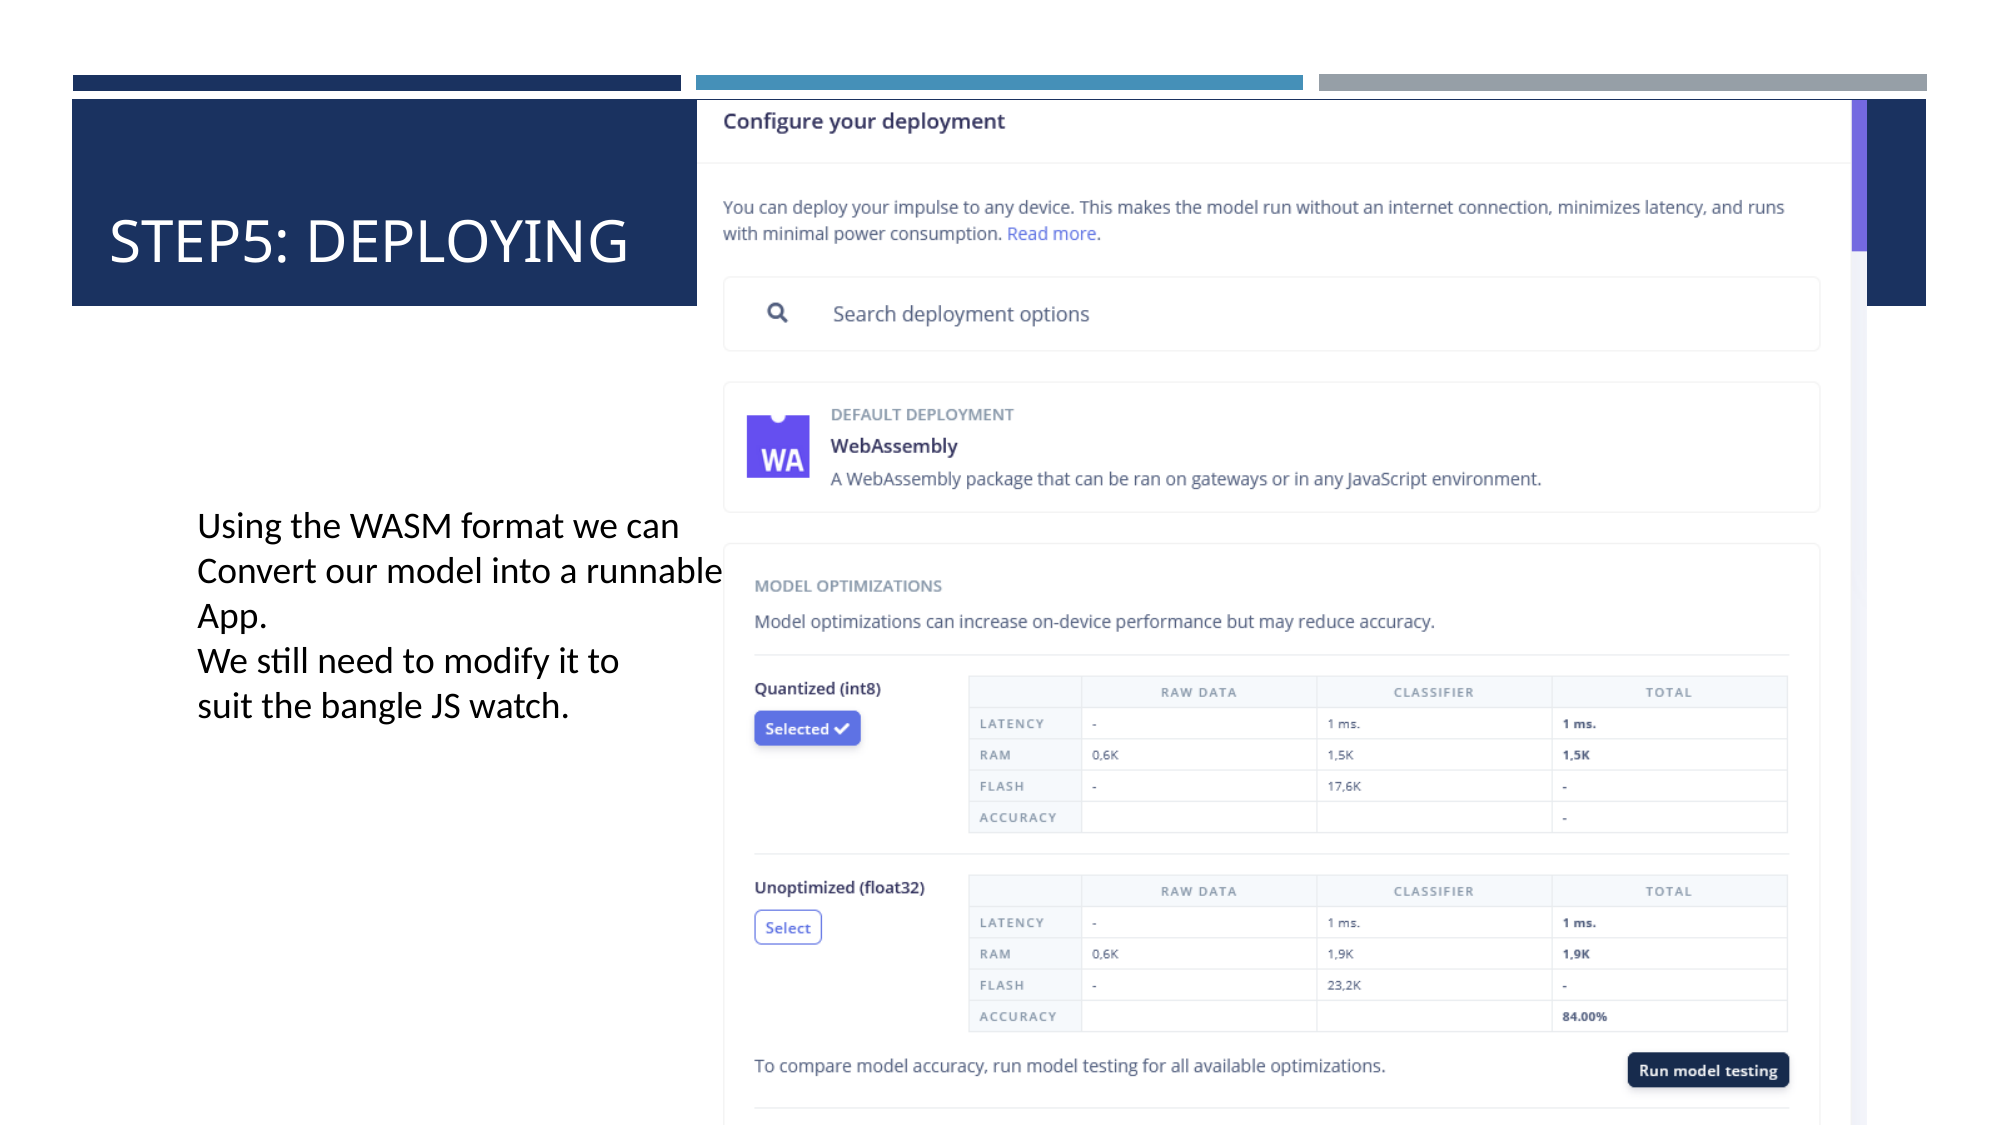

# STEP5: DEPLoYING
Using the WASM format we can
Convert our model into a runnable
App.
We still need to modify it to
suit the bangle JS watch.